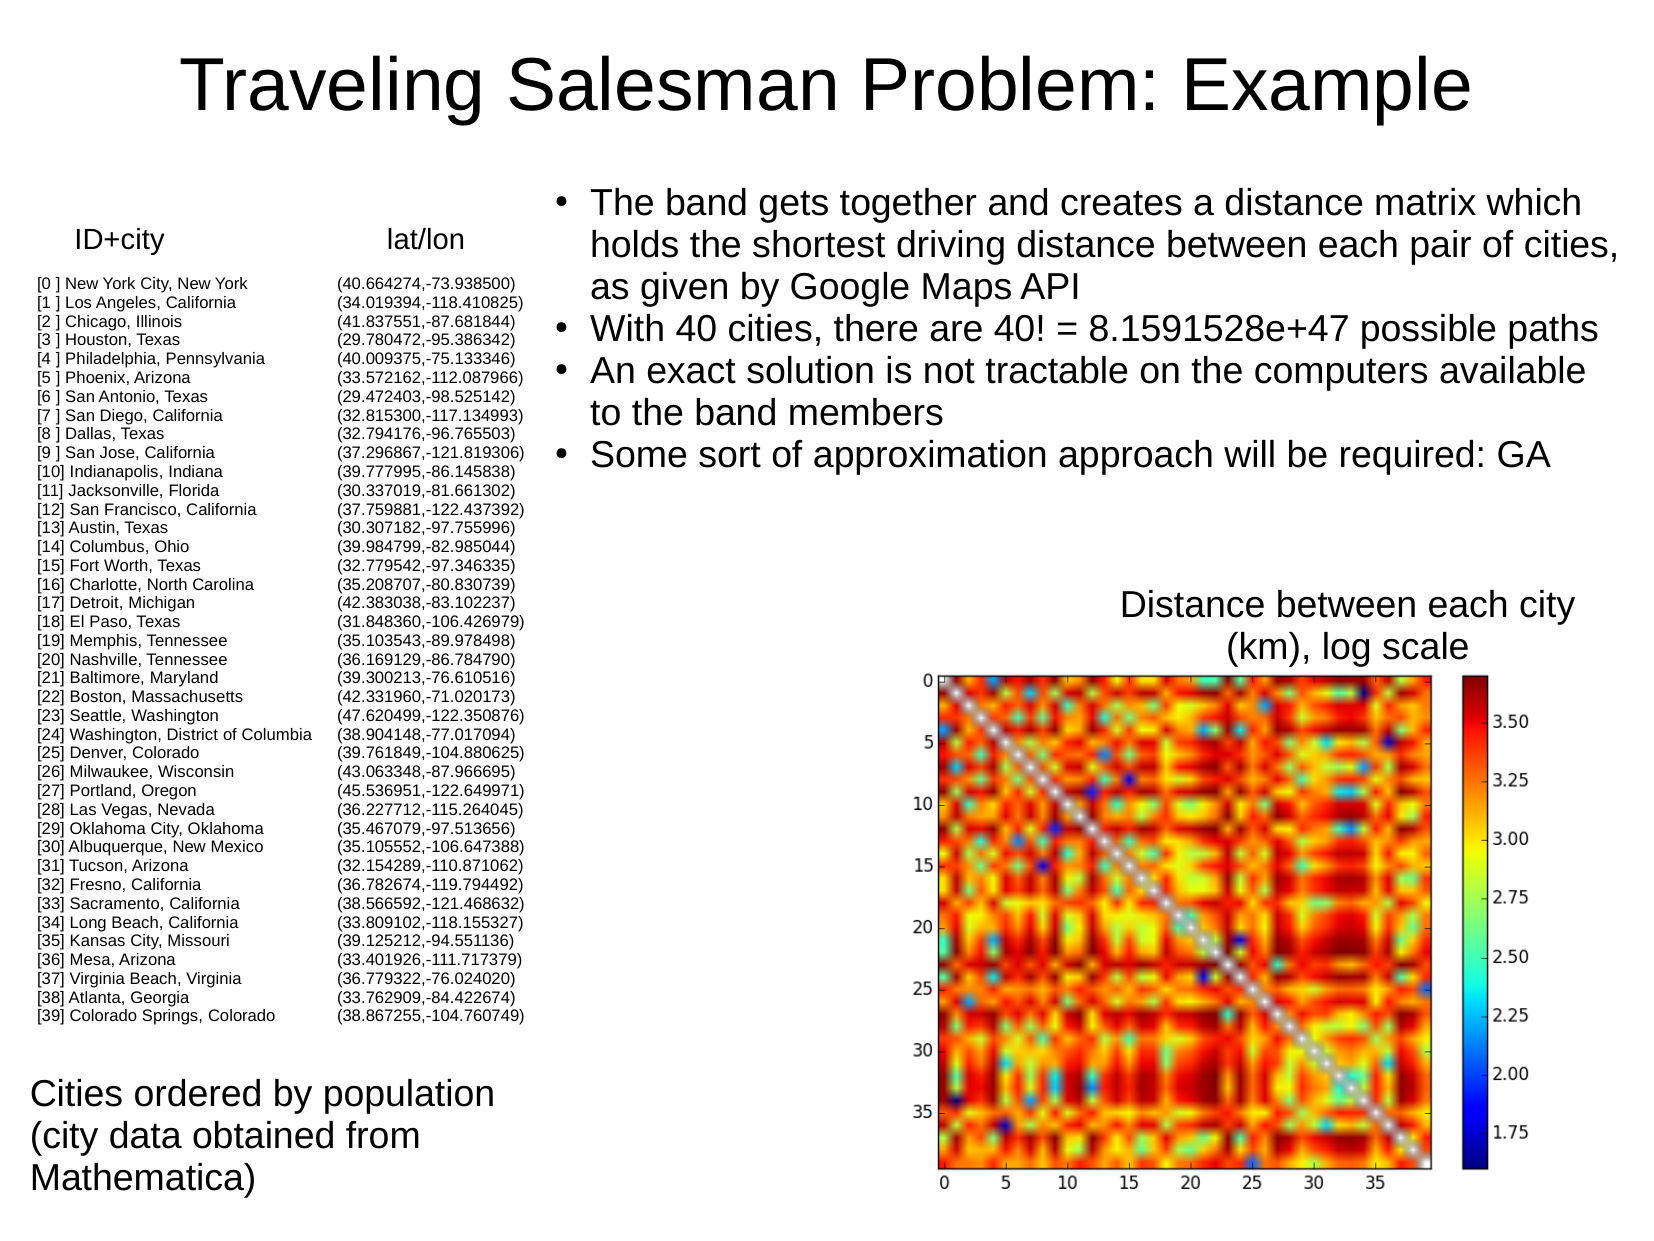

# Traveling Salesman Problem: Example
The band gets together and creates a distance matrix which holds the shortest driving distance between each pair of cities, as given by Google Maps API
With 40 cities, there are 40! = 8.1591528e+47 possible paths
An exact solution is not tractable on the computers available to the band members
Some sort of approximation approach will be required: GA
ID+city lat/lon
[0 ] New York City, New York 	(40.664274,-73.938500)
[1 ] Los Angeles, California 	(34.019394,-118.410825)
[2 ] Chicago, Illinois 		(41.837551,-87.681844)
[3 ] Houston, Texas 		(29.780472,-95.386342)
[4 ] Philadelphia, Pennsylvania 	(40.009375,-75.133346)
[5 ] Phoenix, Arizona 		(33.572162,-112.087966)
[6 ] San Antonio, Texas 	(29.472403,-98.525142)
[7 ] San Diego, California 	(32.815300,-117.134993)
[8 ] Dallas, Texas 		(32.794176,-96.765503)
[9 ] San Jose, California 	(37.296867,-121.819306)
[10] Indianapolis, Indiana 	(39.777995,-86.145838)
[11] Jacksonville, Florida 	(30.337019,-81.661302)
[12] San Francisco, California 	(37.759881,-122.437392)
[13] Austin, Texas 	 	(30.307182,-97.755996)
[14] Columbus, Ohio 	(39.984799,-82.985044)
[15] Fort Worth, Texas 	(32.779542,-97.346335)
[16] Charlotte, North Carolina 	(35.208707,-80.830739)
[17] Detroit, Michigan 	 	(42.383038,-83.102237)
[18] El Paso, Texas 		(31.848360,-106.426979)
[19] Memphis, Tennessee 	(35.103543,-89.978498)
[20] Nashville, Tennessee 	(36.169129,-86.784790)
[21] Baltimore, Maryland 	(39.300213,-76.610516)
[22] Boston, Massachusetts 	(42.331960,-71.020173)
[23] Seattle, Washington 	(47.620499,-122.350876)
[24] Washington, District of Columbia	(38.904148,-77.017094)
[25] Denver, Colorado 	(39.761849,-104.880625)
[26] Milwaukee, Wisconsin 	(43.063348,-87.966695)
[27] Portland, Oregon 	(45.536951,-122.649971)
[28] Las Vegas, Nevada 	(36.227712,-115.264045)
[29] Oklahoma City, Oklahoma 	(35.467079,-97.513656)
[30] Albuquerque, New Mexico 	(35.105552,-106.647388)
[31] Tucson, Arizona 	 	(32.154289,-110.871062)
[32] Fresno, California 	 	(36.782674,-119.794492)
[33] Sacramento, California 	(38.566592,-121.468632)
[34] Long Beach, California 	(33.809102,-118.155327)
[35] Kansas City, Missouri 	(39.125212,-94.551136)
[36] Mesa, Arizona 	 	(33.401926,-111.717379)
[37] Virginia Beach, Virginia 	(36.779322,-76.024020)
[38] Atlanta, Georgia 	 	(33.762909,-84.422674)
[39] Colorado Springs, Colorado 	(38.867255,-104.760749)
Distance between each city (km), log scale
Cities ordered by population
(city data obtained from Mathematica)